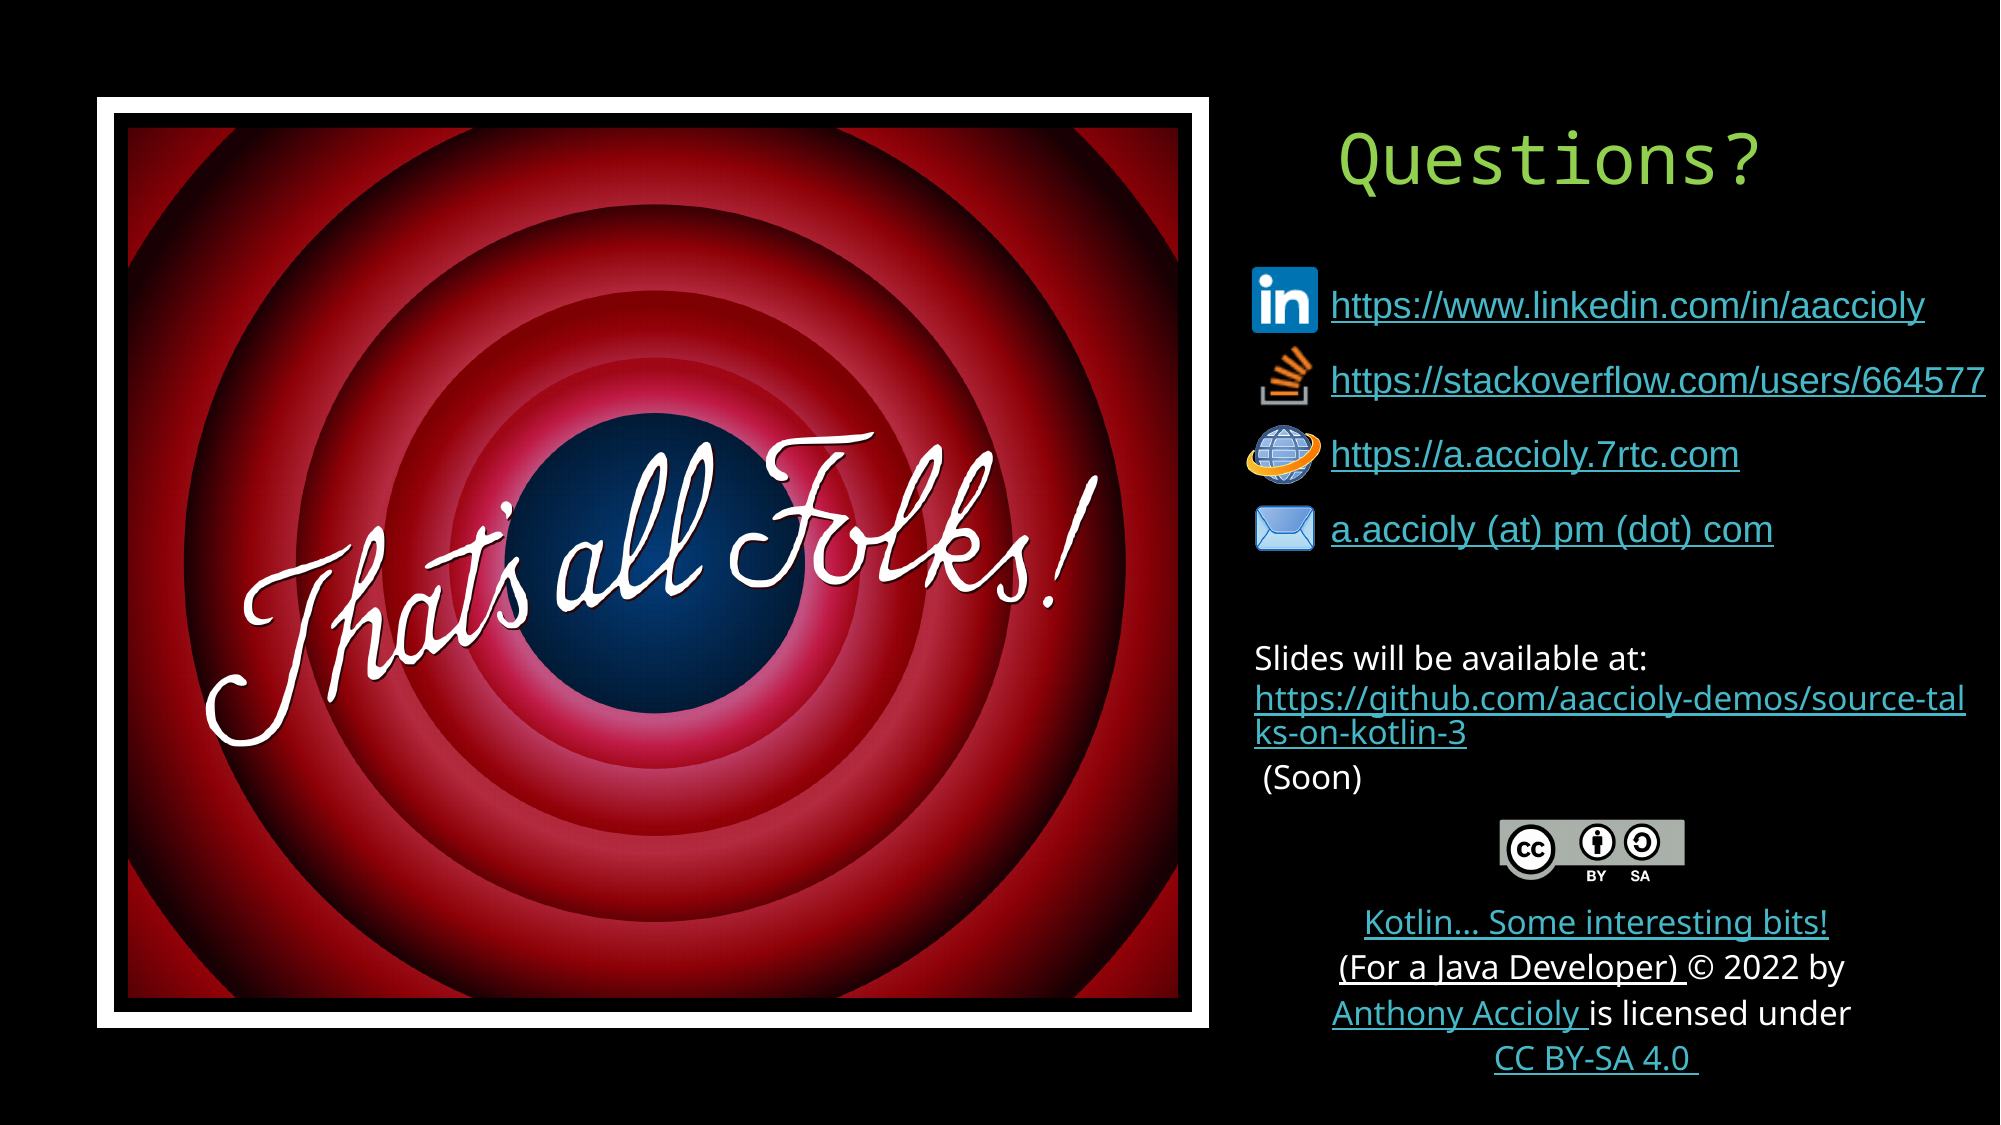

https://www.linkedin.com/in/aaccioly
https://stackoverflow.com/users/664577
https://a.accioly.7rtc.com
a.accioly (at) pm (dot) com
# Questions?
Slides will be available at:
https://github.com/aaccioly-demos/source-talks-on-kotlin-3 (Soon)
Kotlin… Some interesting bits!(For a Java Developer) © 2022 by Anthony Accioly is licensed under CC BY-SA 4.0